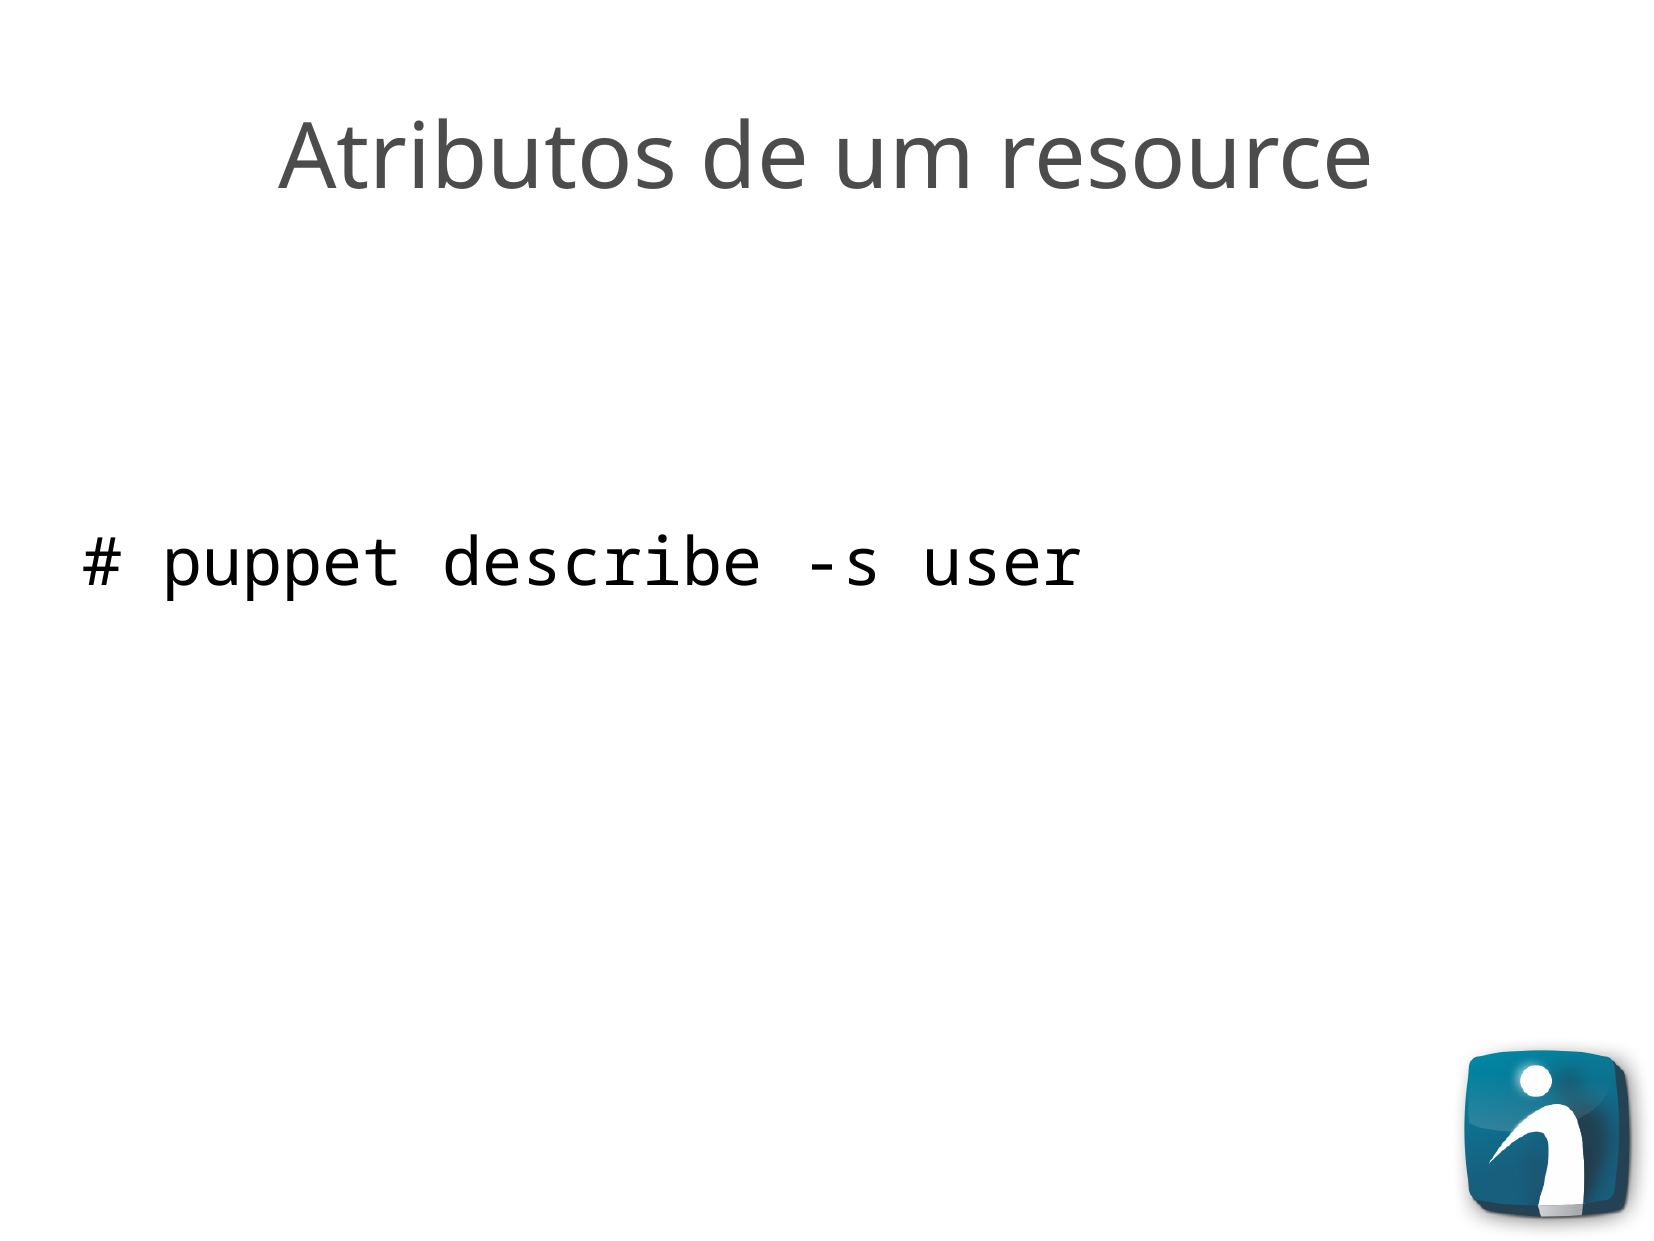

# Atributos de um resource
# puppet describe -s user